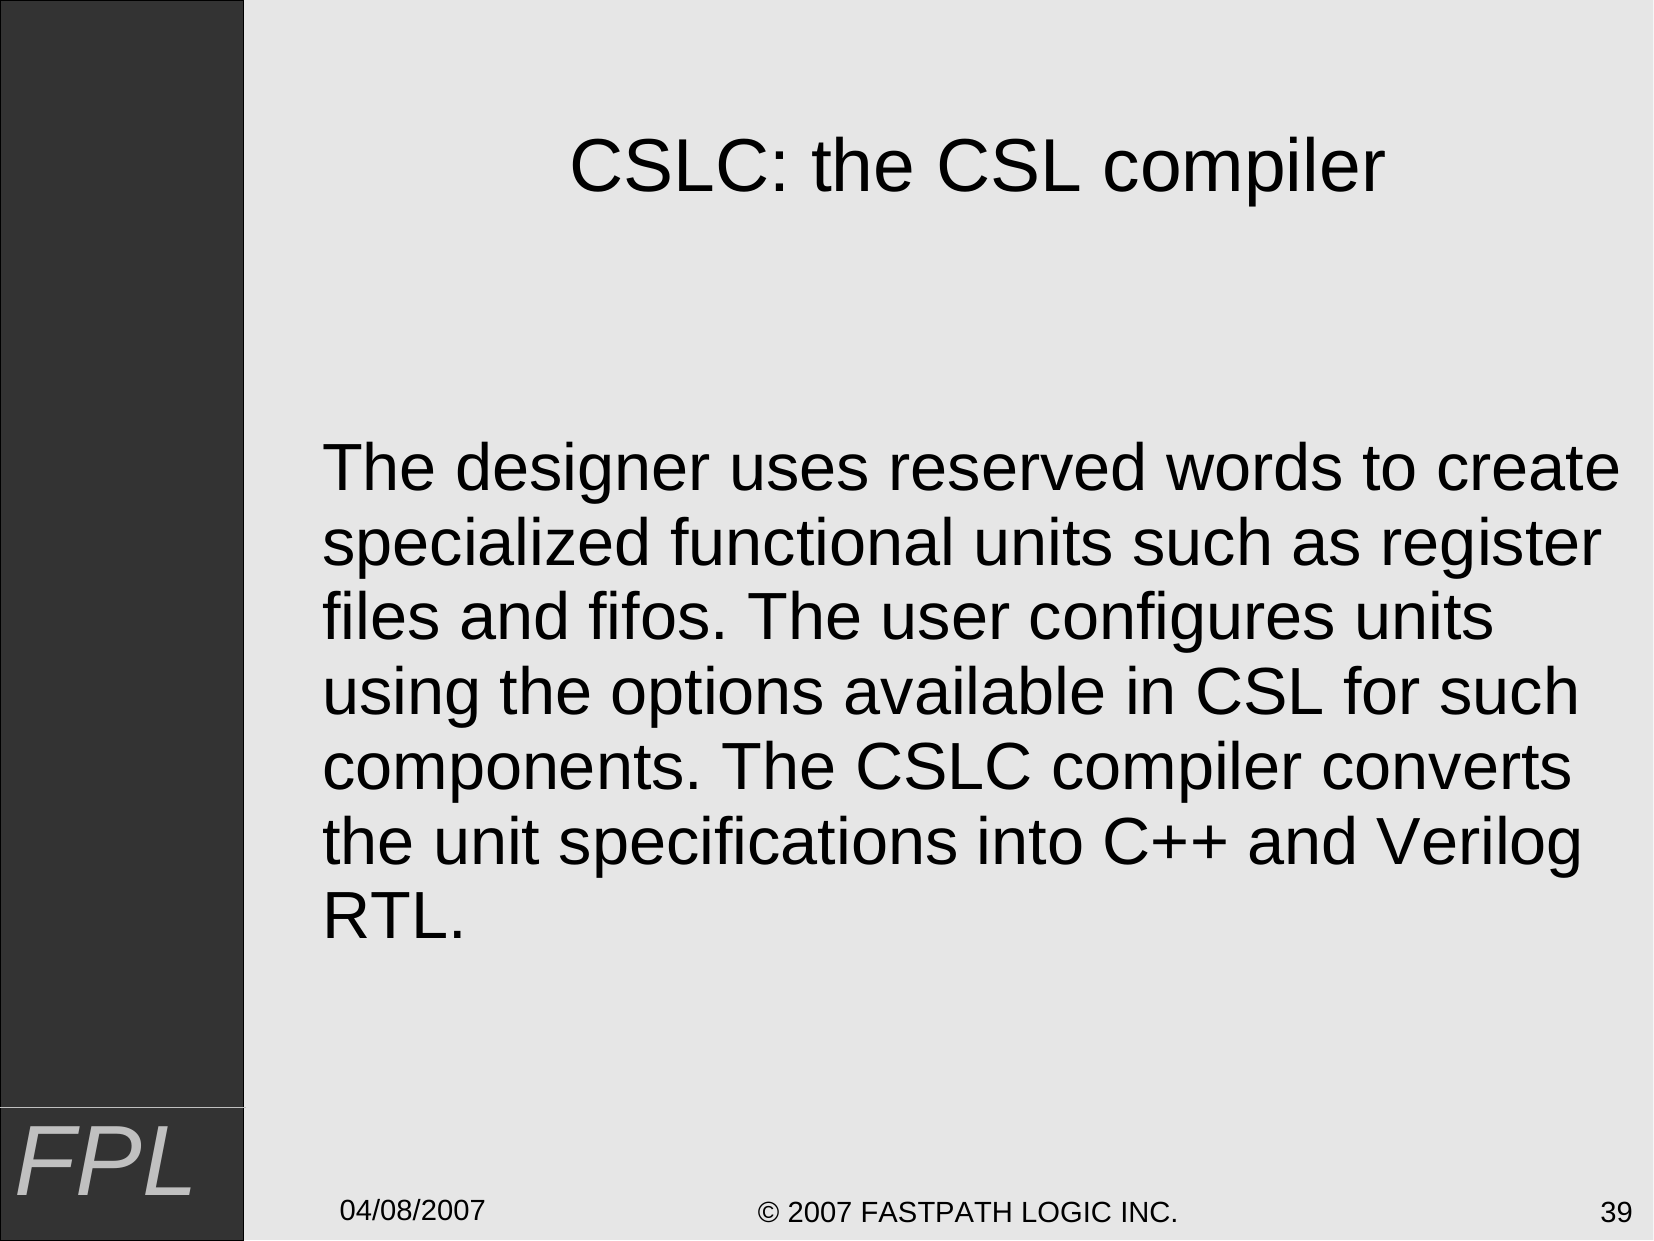

# CSLC: the CSL compiler
The designer uses reserved words to create specialized functional units such as register files and fifos. The user configures units using the options available in CSL for such components. The CSLC compiler converts the unit specifications into C++ and Verilog RTL.
04/08/2007
39
© 2007 FASTPATH LOGIC INC.